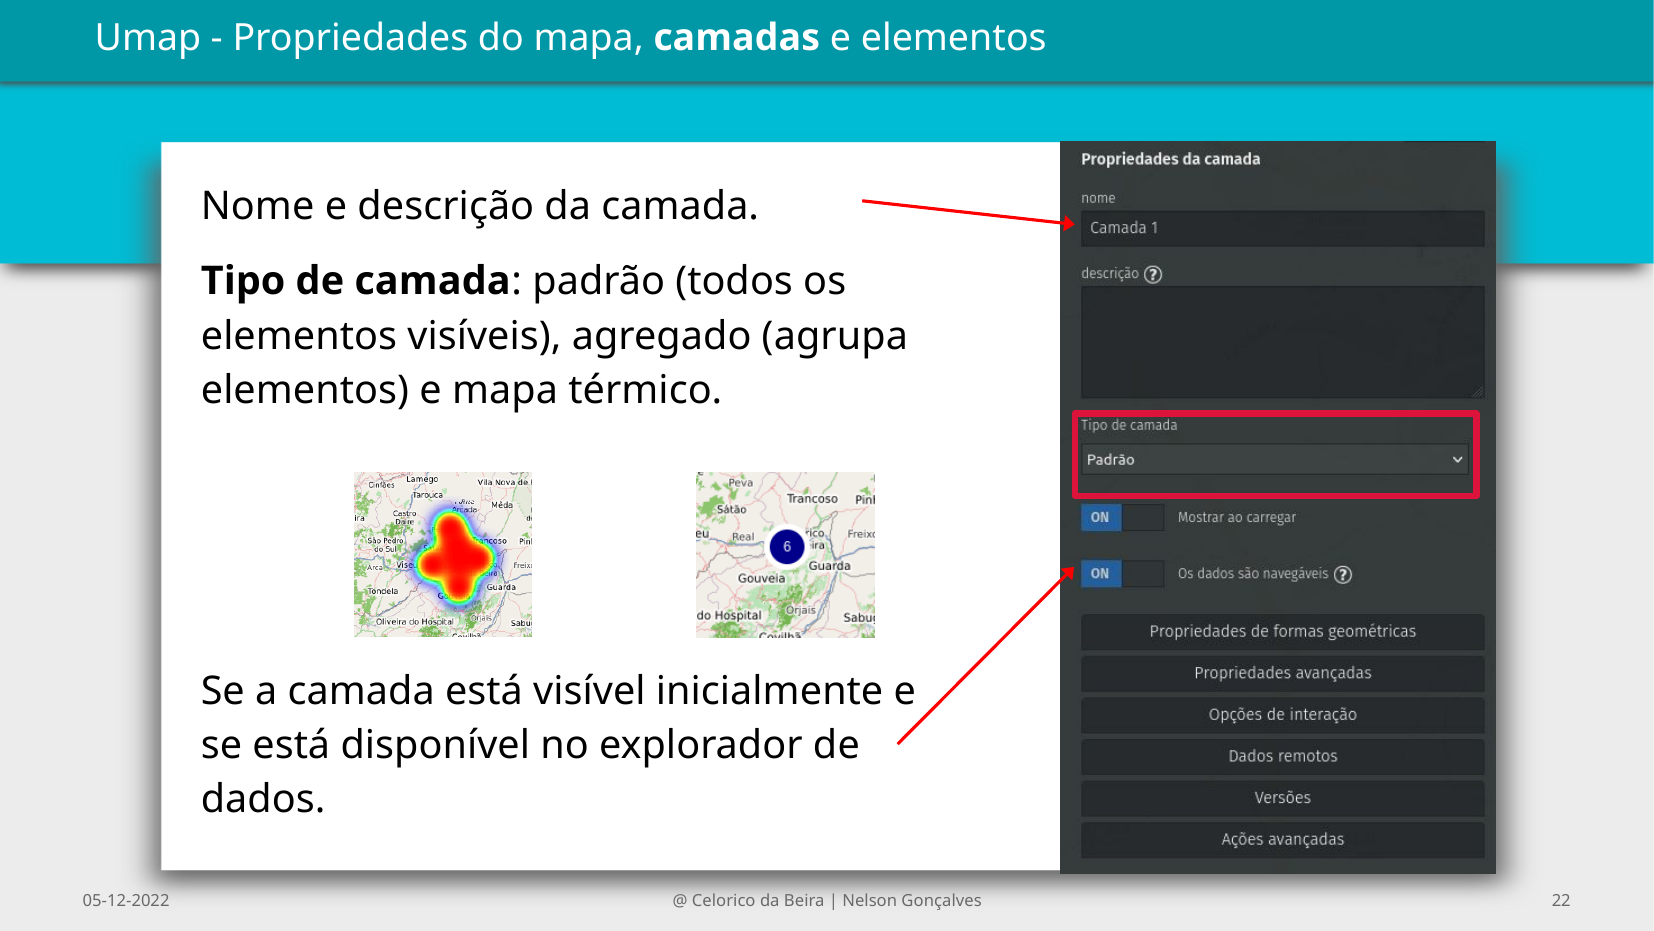

# Umap - Propriedades do mapa, camadas e elementos
Nome e descrição da camada.
Tipo de camada: padrão (todos os elementos visíveis), agregado (agrupa elementos) e mapa térmico.
Se a camada está visível inicialmente e se está disponível no explorador de dados.
05-12-2022
@ Celorico da Beira | Nelson Gonçalves
22